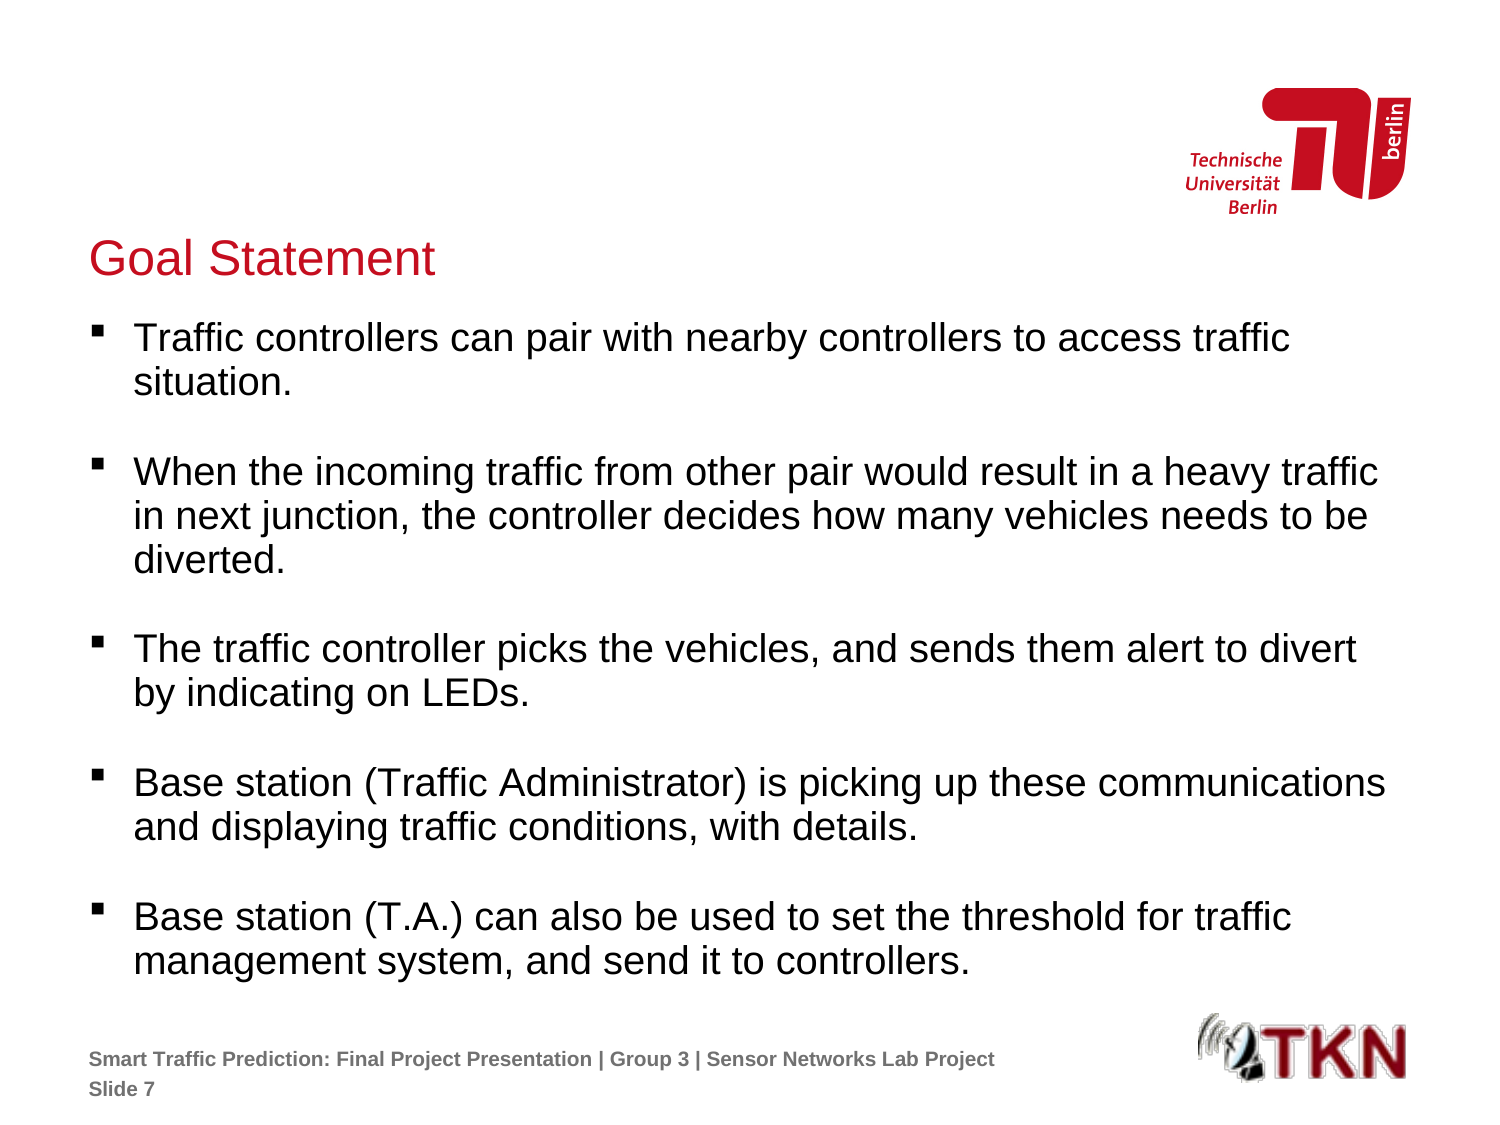

# Goal Statement
Traffic controllers can pair with nearby controllers to access traffic situation.
When the incoming traffic from other pair would result in a heavy traffic in next junction, the controller decides how many vehicles needs to be diverted.
The traffic controller picks the vehicles, and sends them alert to divert by indicating on LEDs.
Base station (Traffic Administrator) is picking up these communications and displaying traffic conditions, with details.
Base station (T.A.) can also be used to set the threshold for traffic management system, and send it to controllers.
Smart Traffic Prediction: Final Project Presentation | Group 3 | Sensor Networks Lab Project
Slide